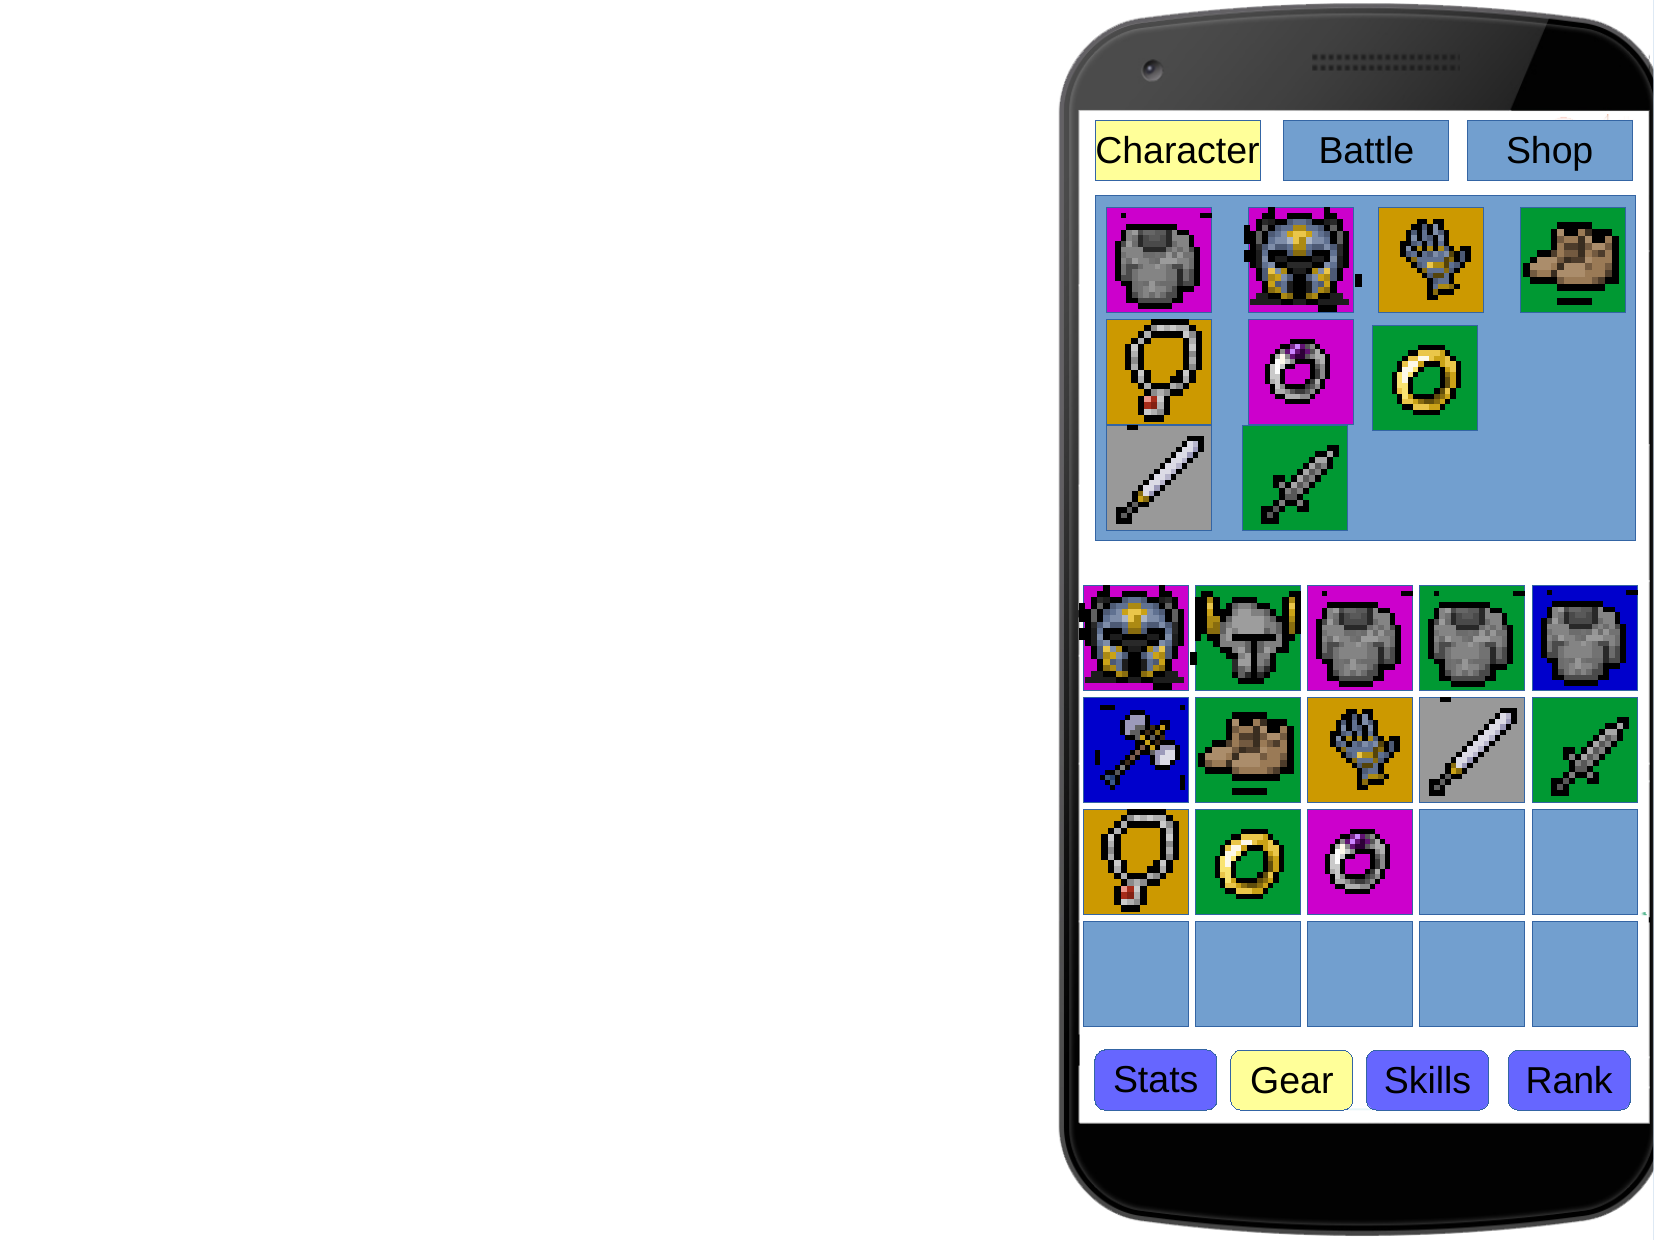

Character
Battle
Shop
Stats
Gear
Skills
Rank